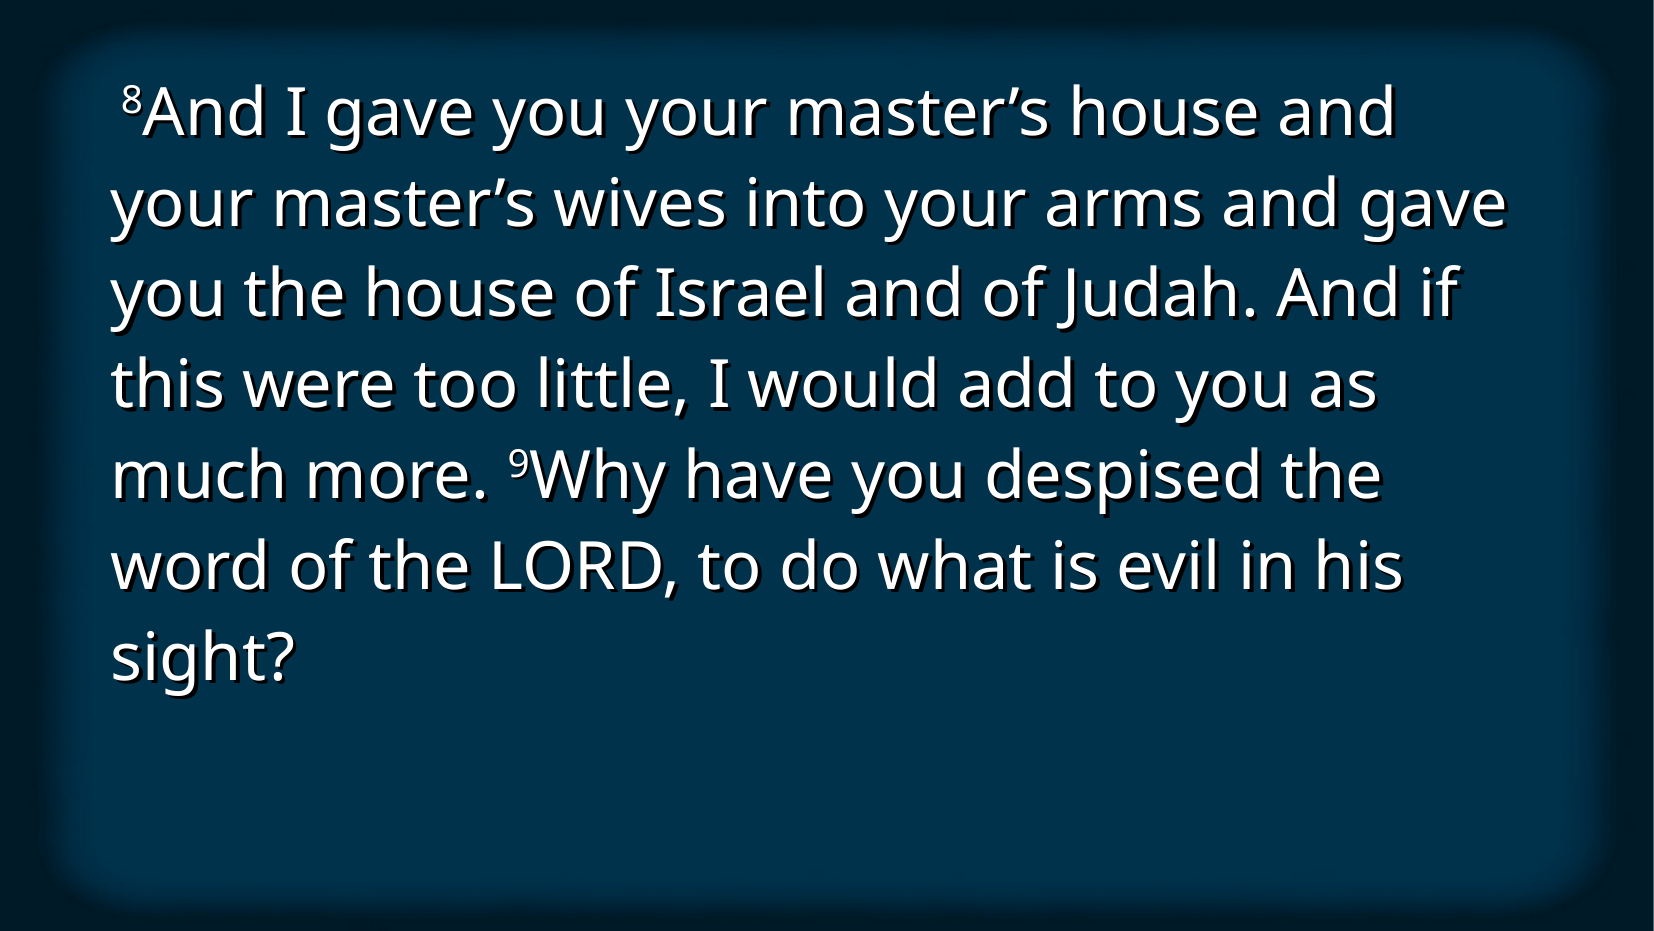

8And I gave you your master’s house and your master’s wives into your arms and gave you the house of Israel and of Judah. And if this were too little, I would add to you as much more. 9Why have you despised the word of the LORD, to do what is evil in his sight?